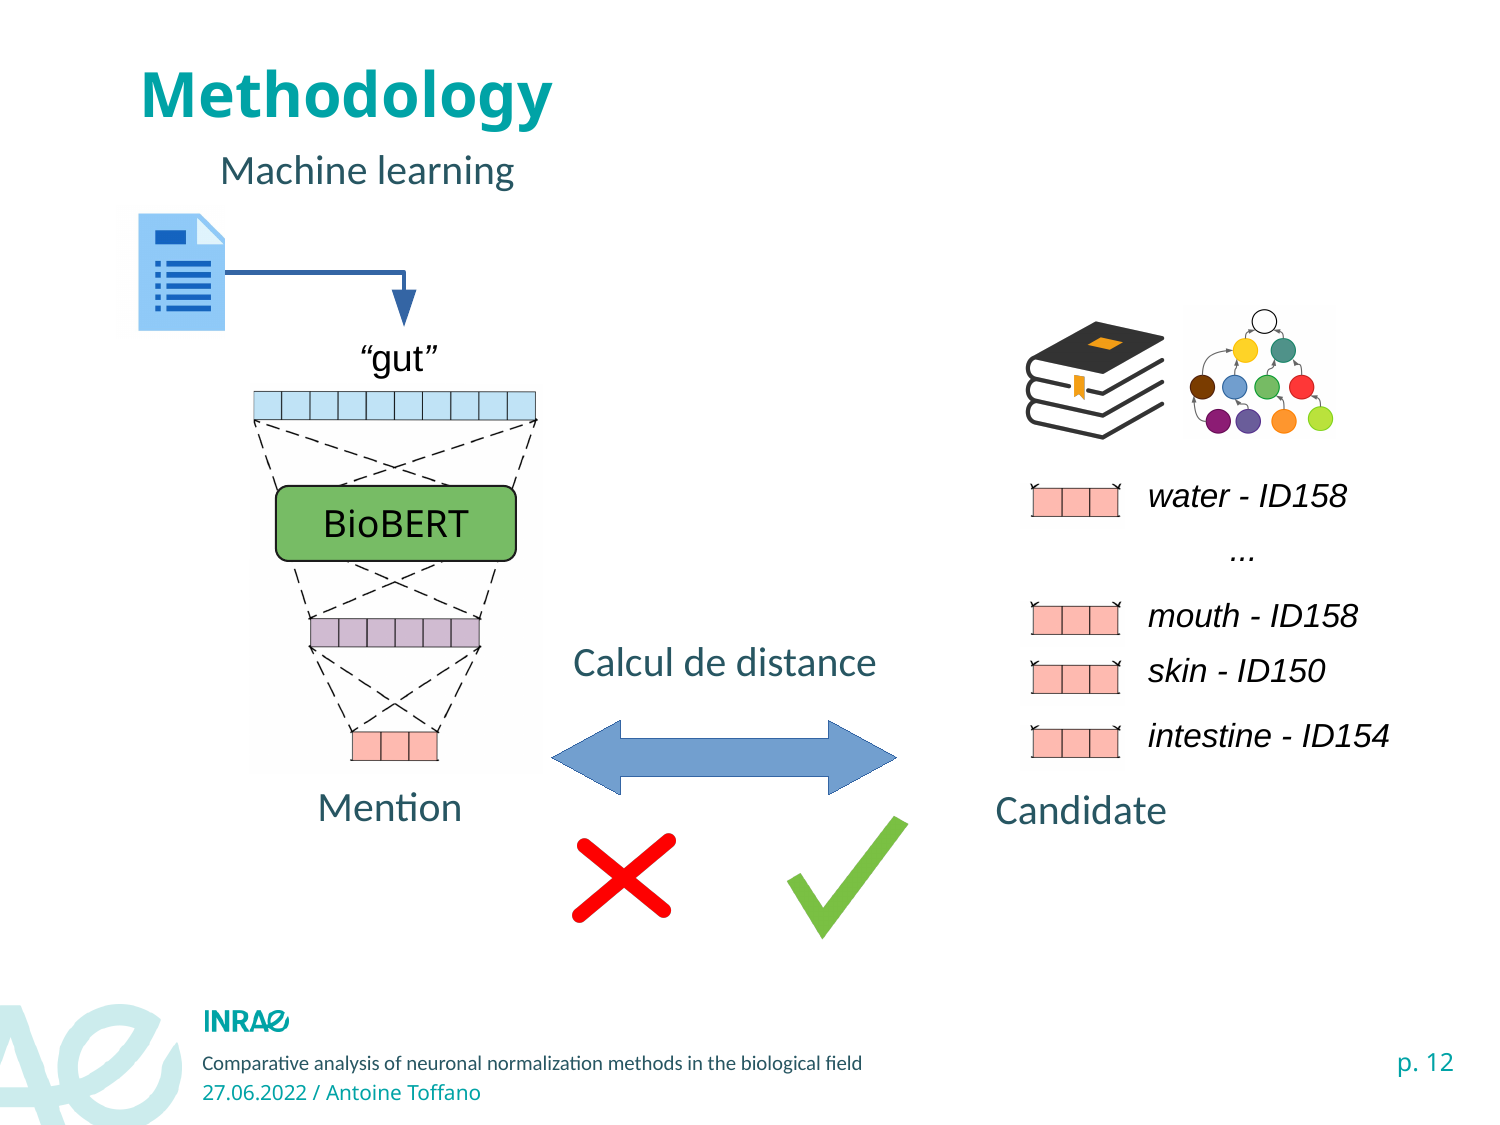

Methodology
Machine learning
“gut”
water - ID158
BioBERT
...
mouth - ID158
Calcul de distance
skin - ID150
intestine - ID154
Mention
Candidate